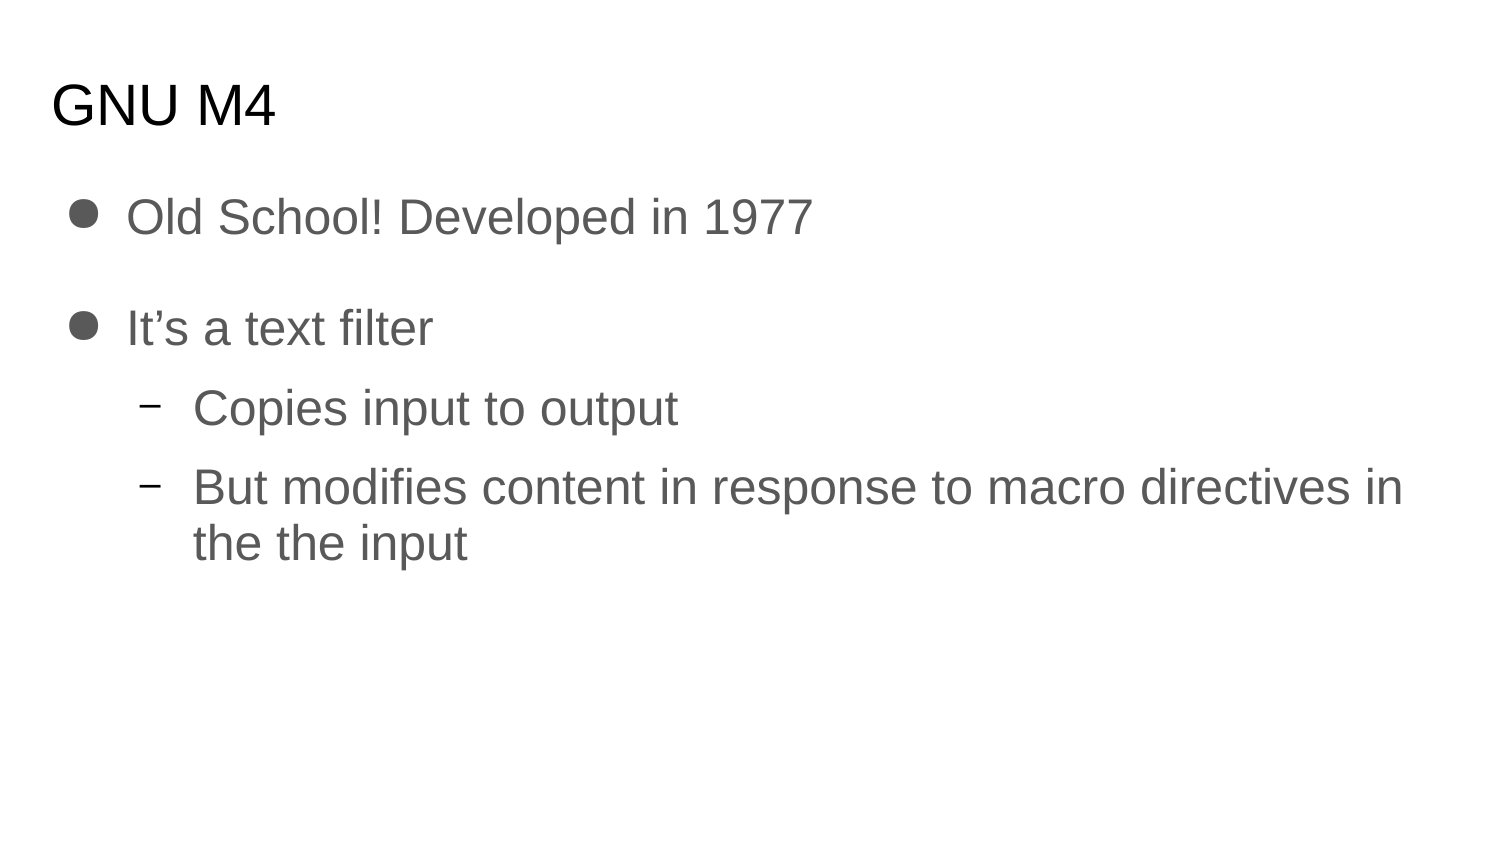

# GNU M4
Old School! Developed in 1977
It’s a text filter
Copies input to output
But modifies content in response to macro directives in the the input